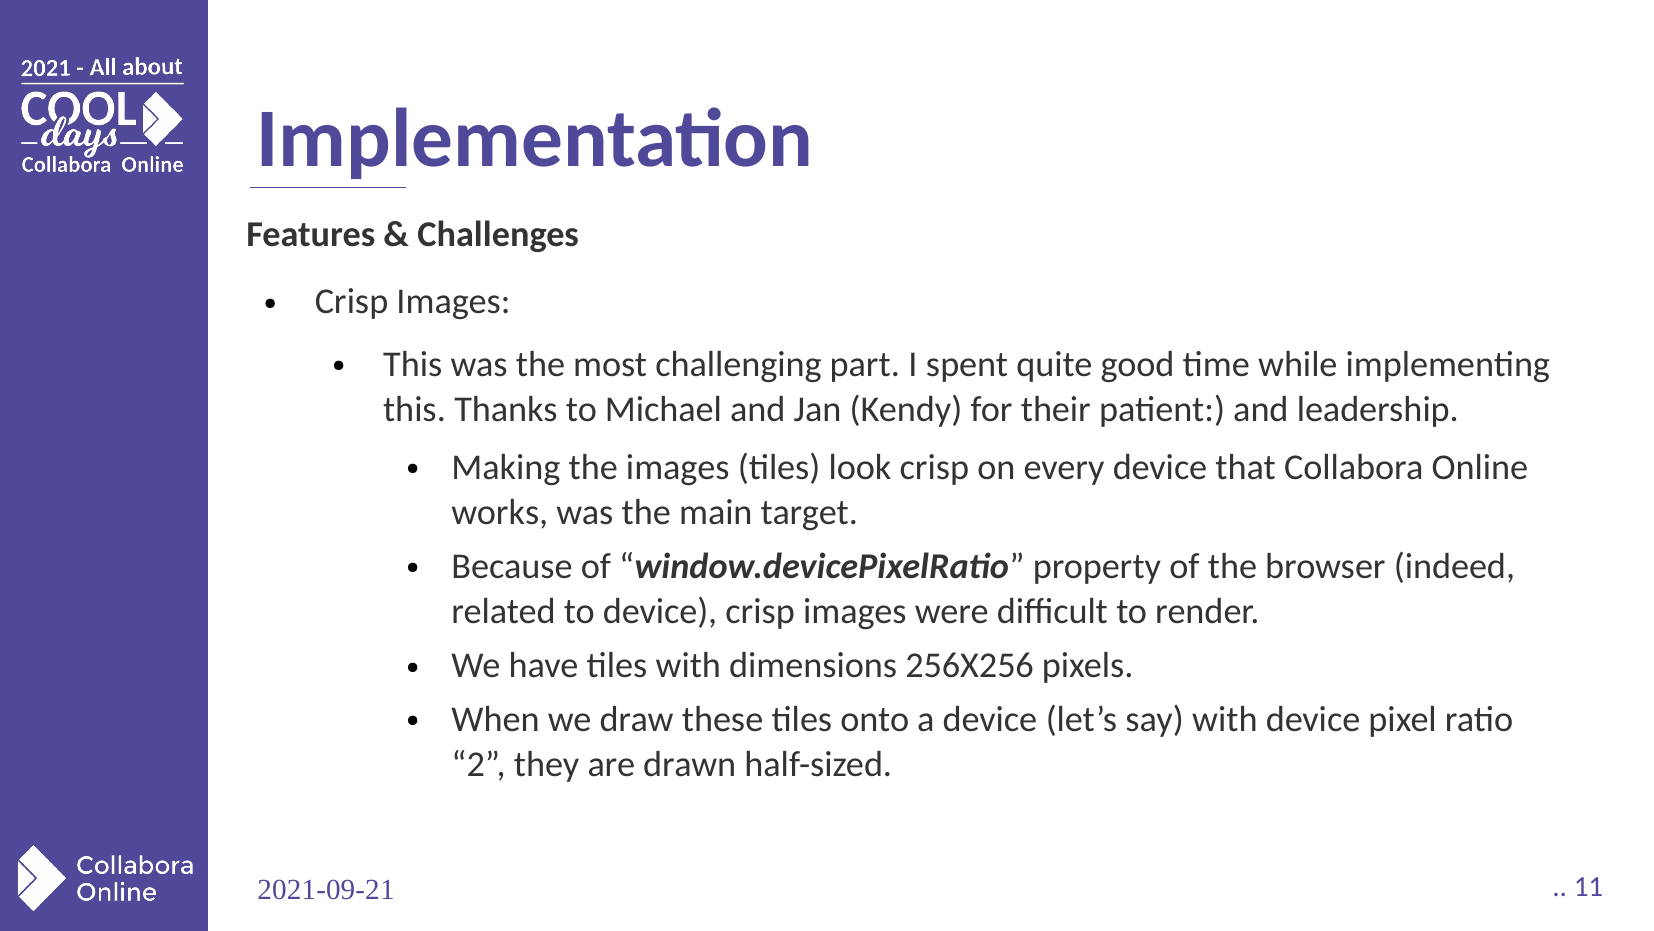

# Implementation
Features & Challenges
Crisp Images:
This was the most challenging part. I spent quite good time while implementing this. Thanks to Michael and Jan (Kendy) for their patient:) and leadership.
Making the images (tiles) look crisp on every device that Collabora Online works, was the main target.
Because of “window.devicePixelRatio” property of the browser (indeed, related to device), crisp images were difficult to render.
We have tiles with dimensions 256X256 pixels.
When we draw these tiles onto a device (let’s say) with device pixel ratio “2”, they are drawn half-sized.
2021-09-21
11